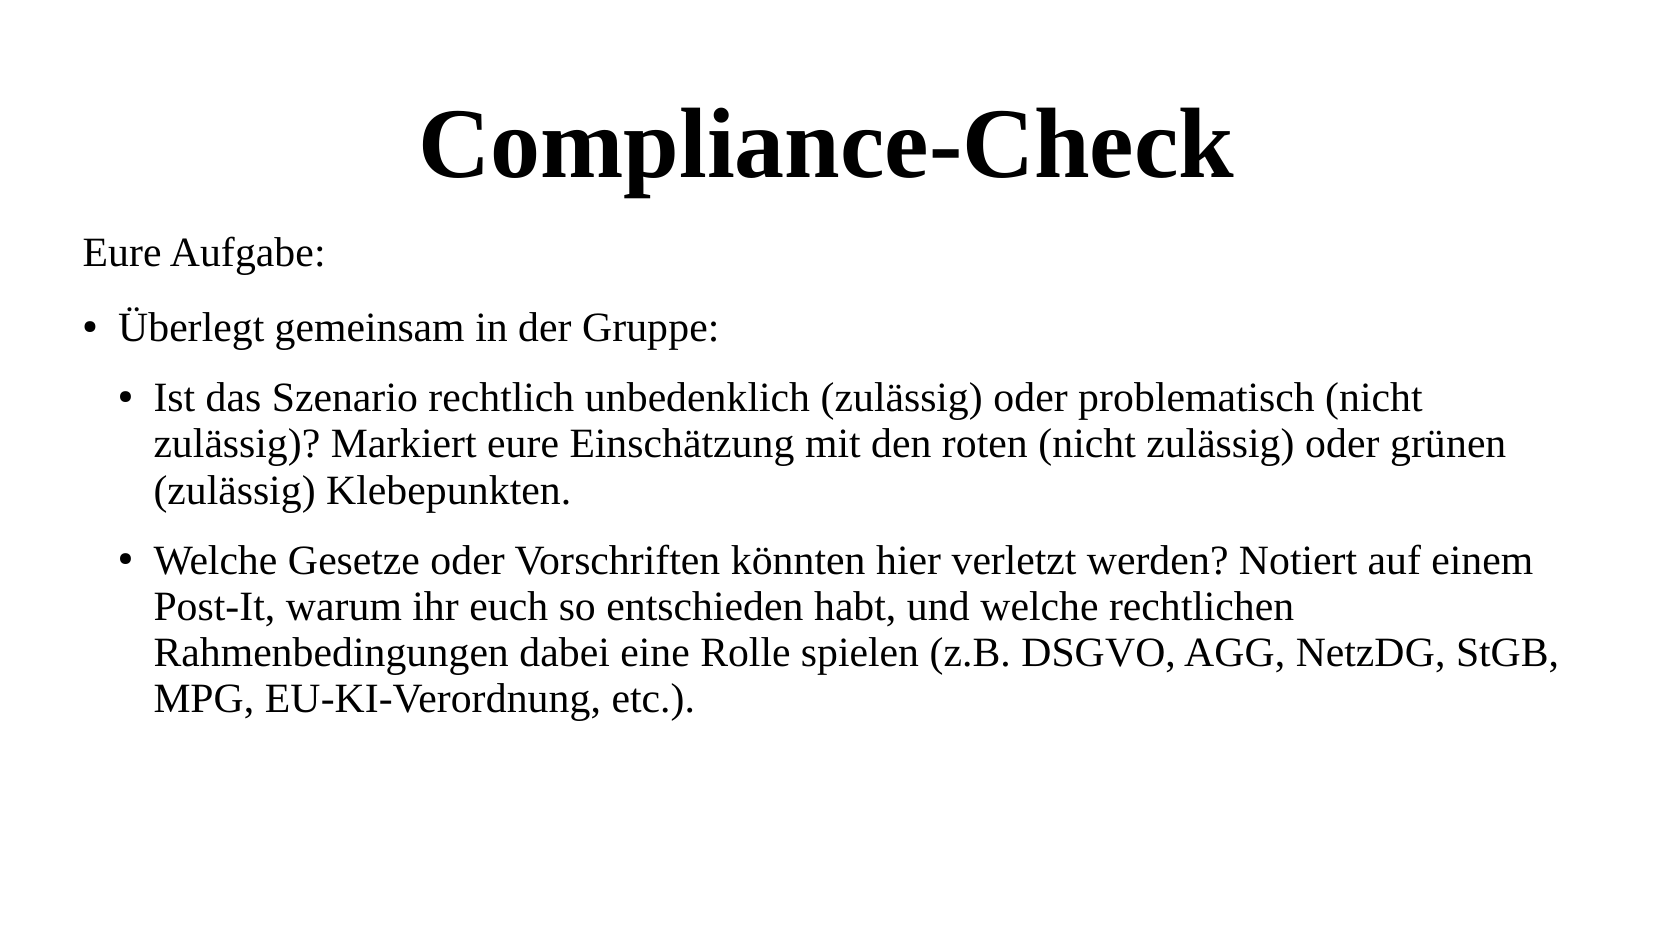

# Compliance-Check
Eure Aufgabe:
Überlegt gemeinsam in der Gruppe:
Ist das Szenario rechtlich unbedenklich (zulässig) oder problematisch (nicht zulässig)? Markiert eure Einschätzung mit den roten (nicht zulässig) oder grünen (zulässig) Klebepunkten.
Welche Gesetze oder Vorschriften könnten hier verletzt werden? Notiert auf einem Post-It, warum ihr euch so entschieden habt, und welche rechtlichen Rahmenbedingungen dabei eine Rolle spielen (z.B. DSGVO, AGG, NetzDG, StGB, MPG, EU-KI-Verordnung, etc.).